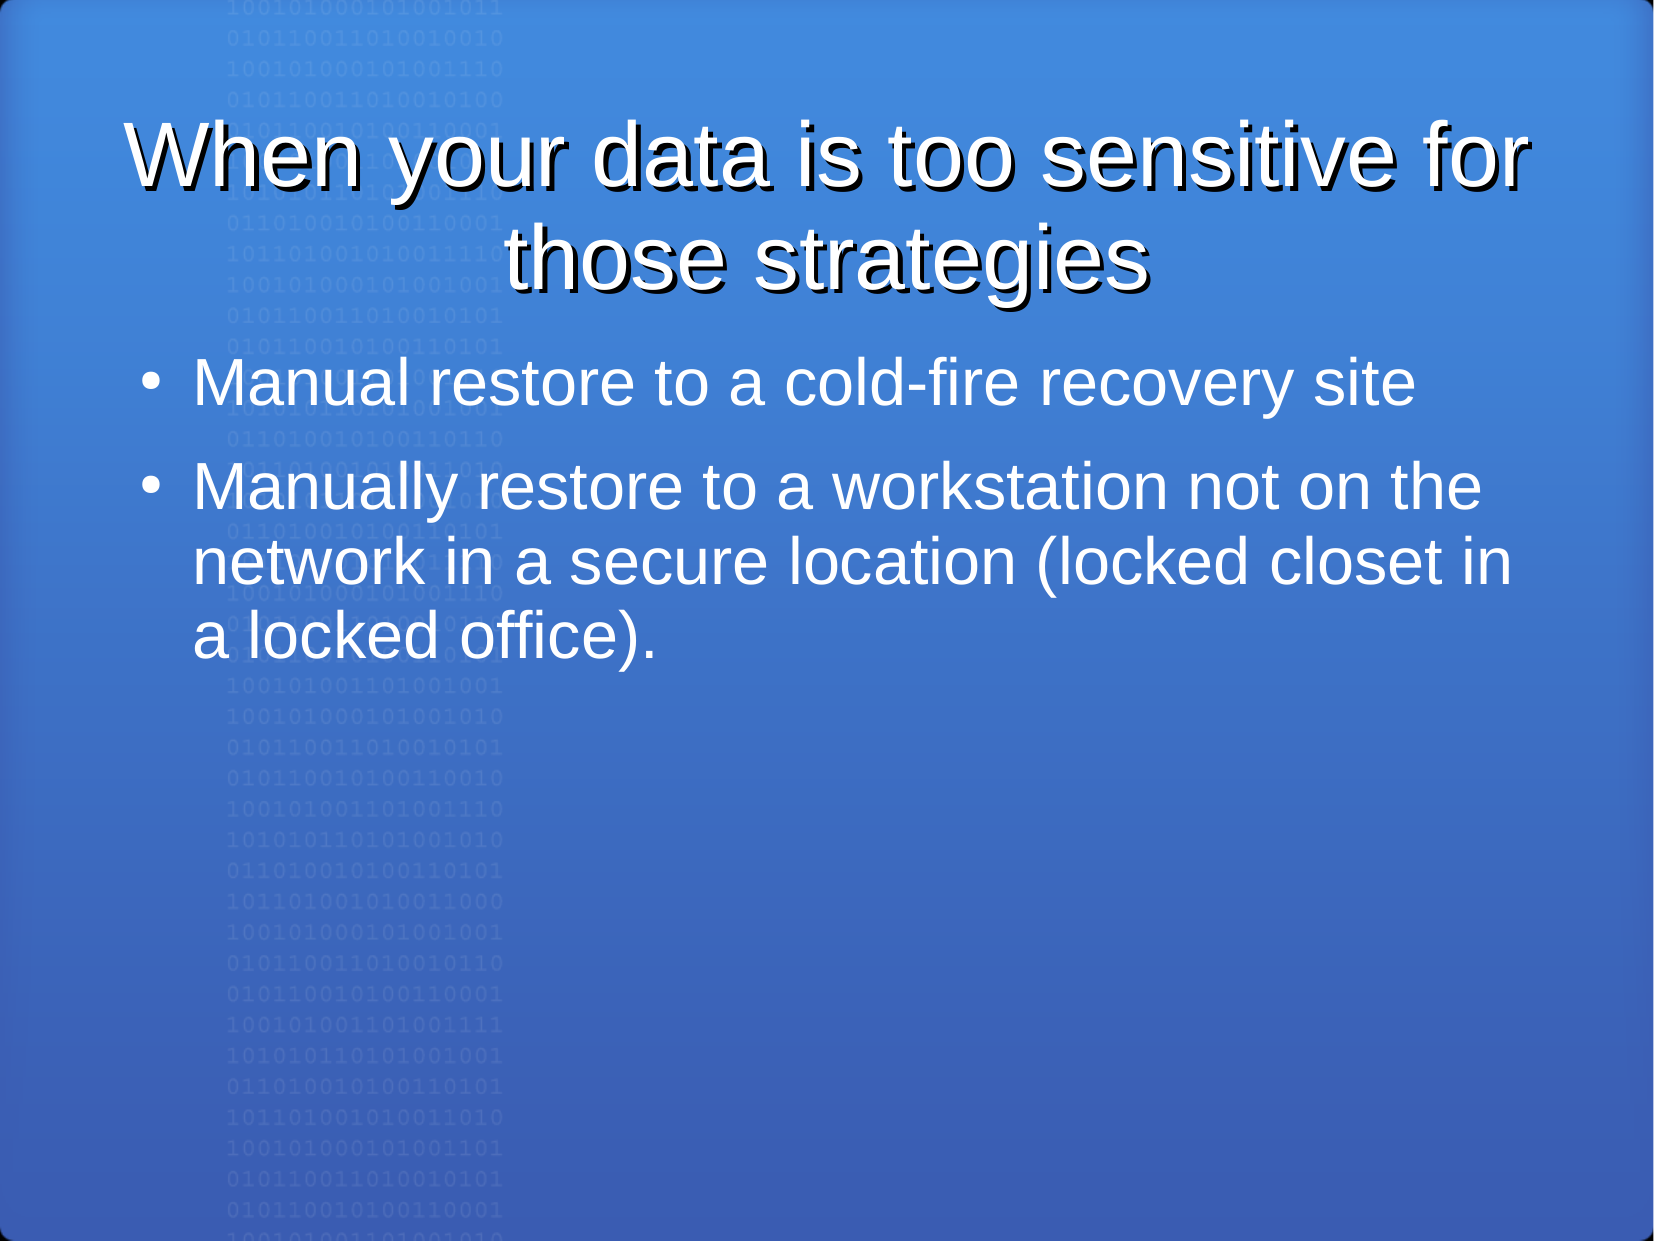

# When your data is too sensitive for those strategies
Manual restore to a cold-fire recovery site
Manually restore to a workstation not on the network in a secure location (locked closet in a locked office).